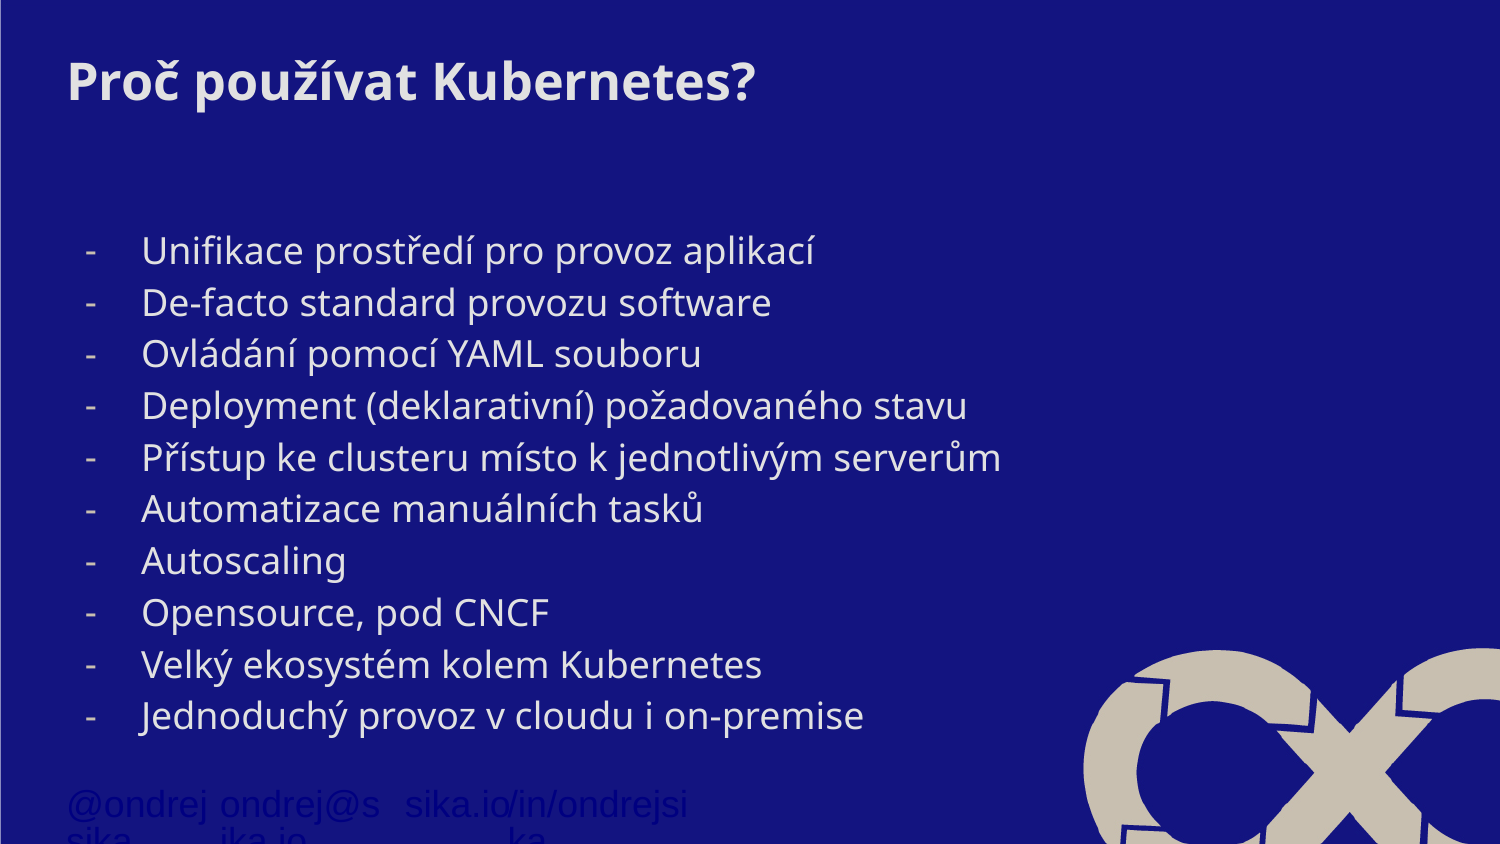

# Proč používat Kubernetes?
Unifikace prostředí pro provoz aplikací
De-facto standard provozu software
Ovládání pomocí YAML souboru
Deployment (deklarativní) požadovaného stavu
Přístup ke clusteru místo k jednotlivým serverům
Automatizace manuálních tasků
Autoscaling
Opensource, pod CNCF
Velký ekosystém kolem Kubernetes
Jednoduchý provoz v cloudu i on-premise